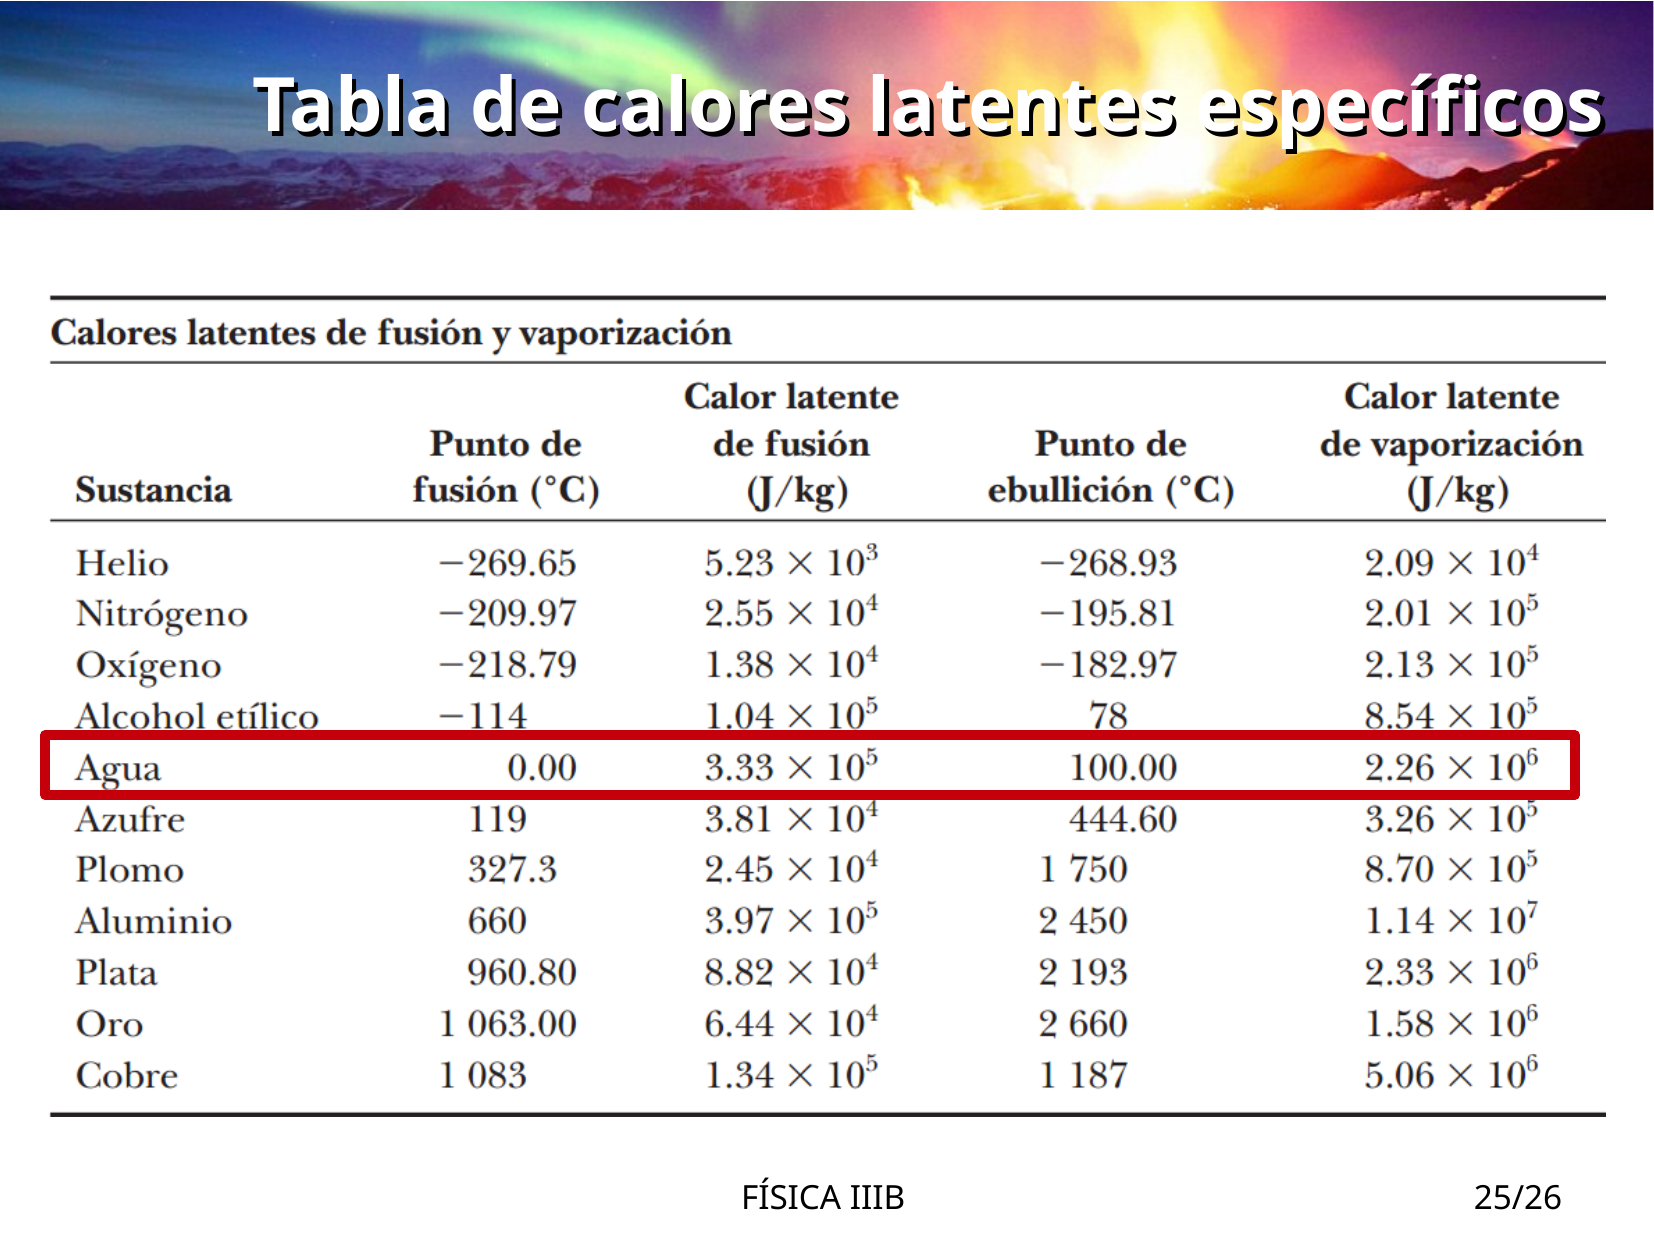

# Tabla de calores latentes específicos
FÍSICA IIIB
25